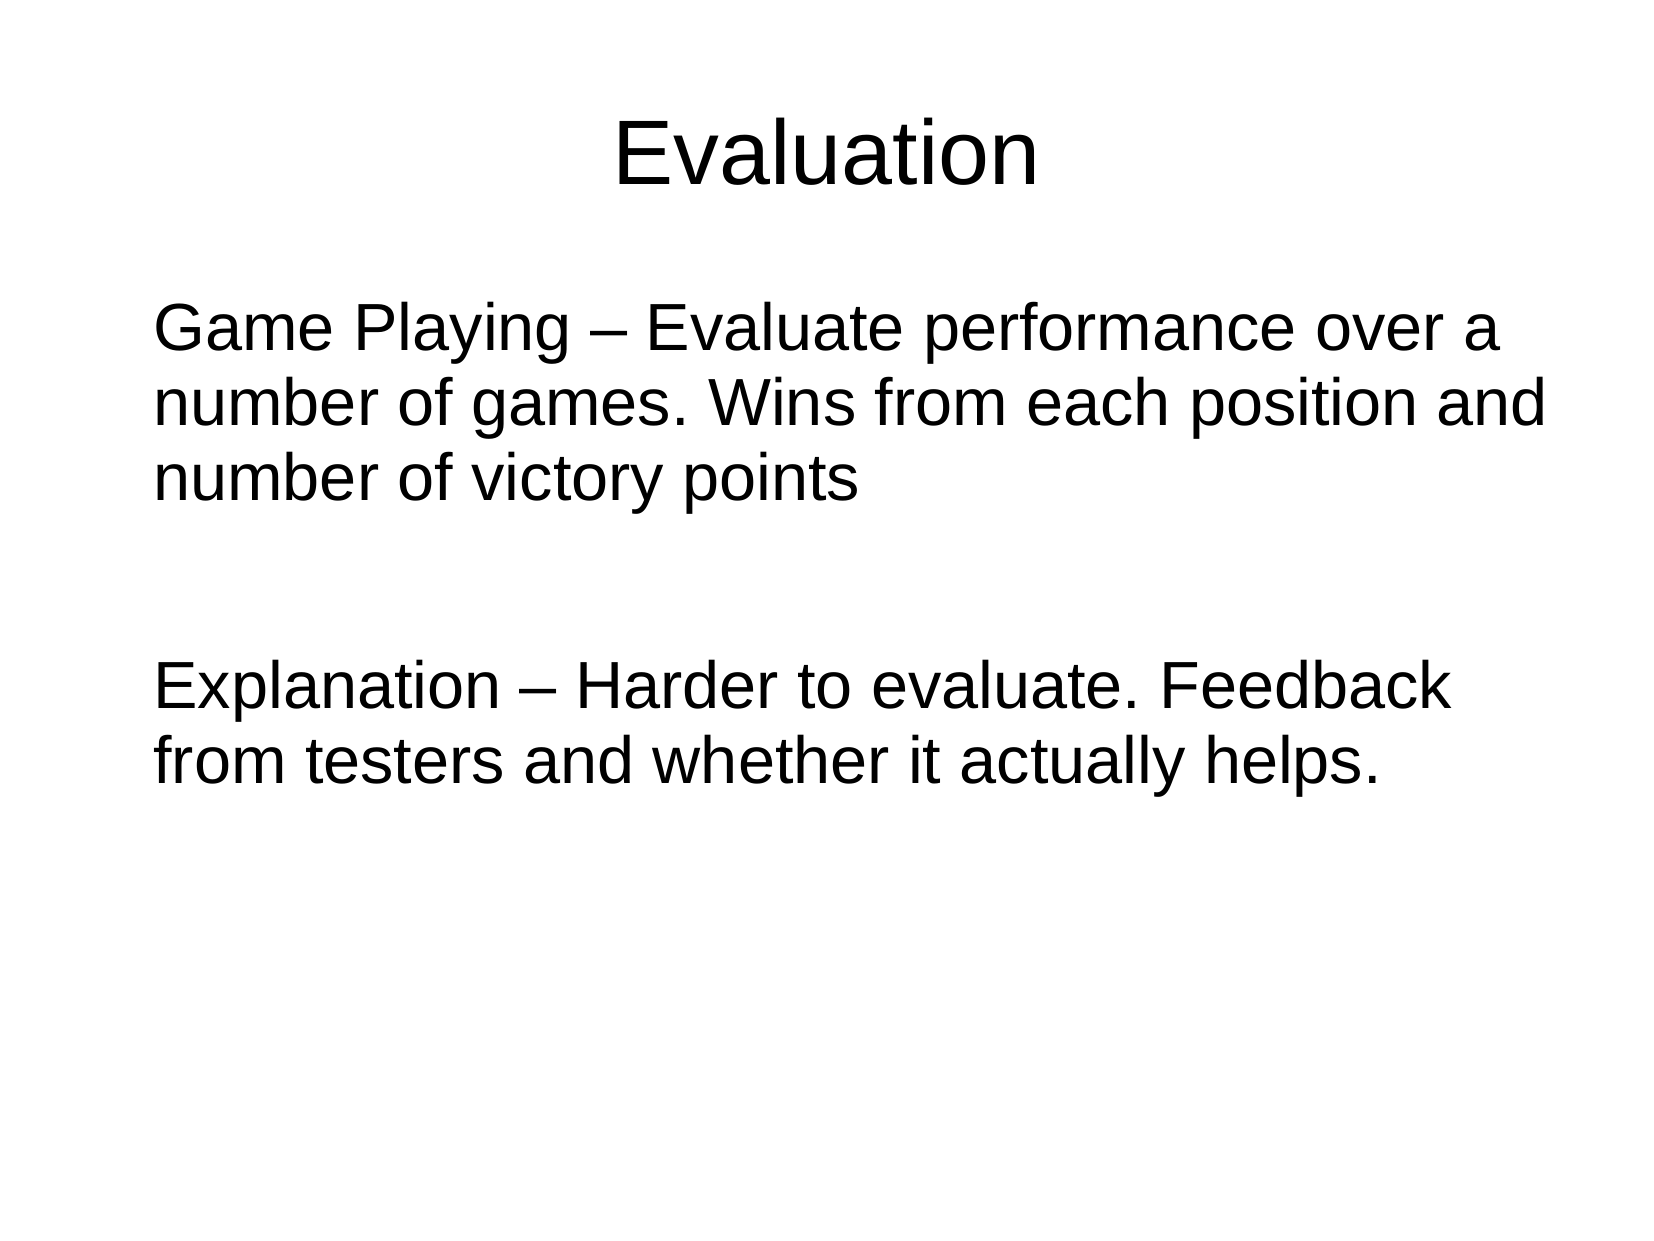

# Evaluation
Game Playing – Evaluate performance over a number of games. Wins from each position and number of victory points
Explanation – Harder to evaluate. Feedback from testers and whether it actually helps.